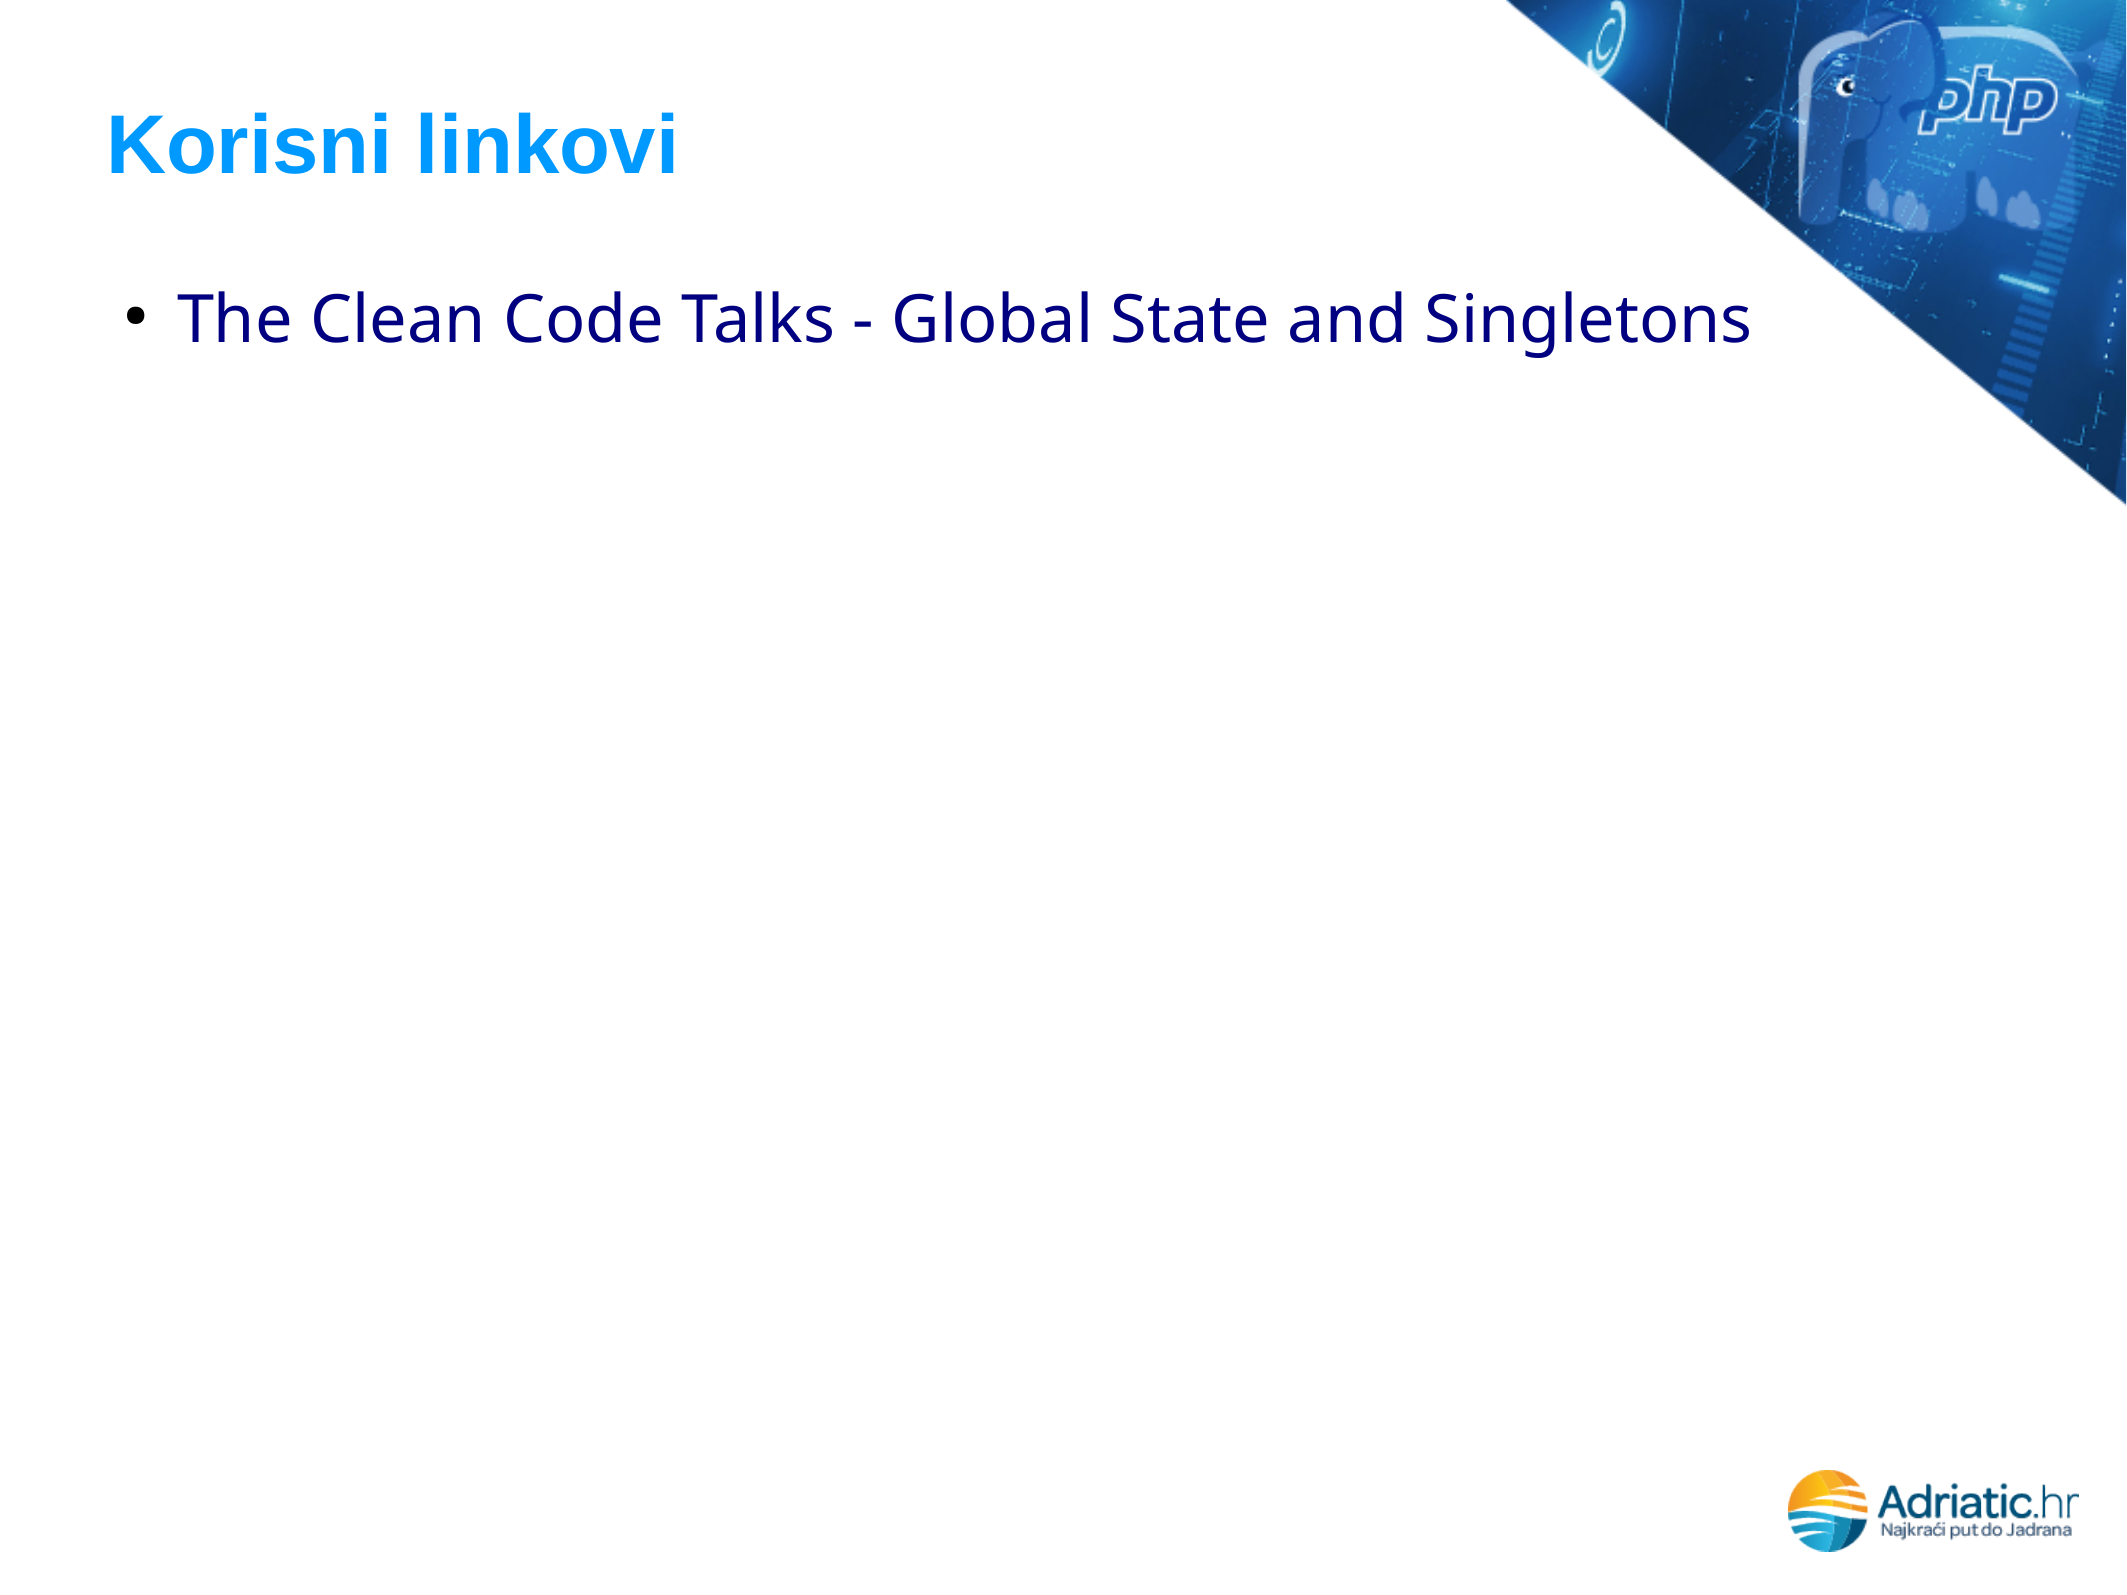

# Korisni linkovi
The Clean Code Talks - Global State and Singletons